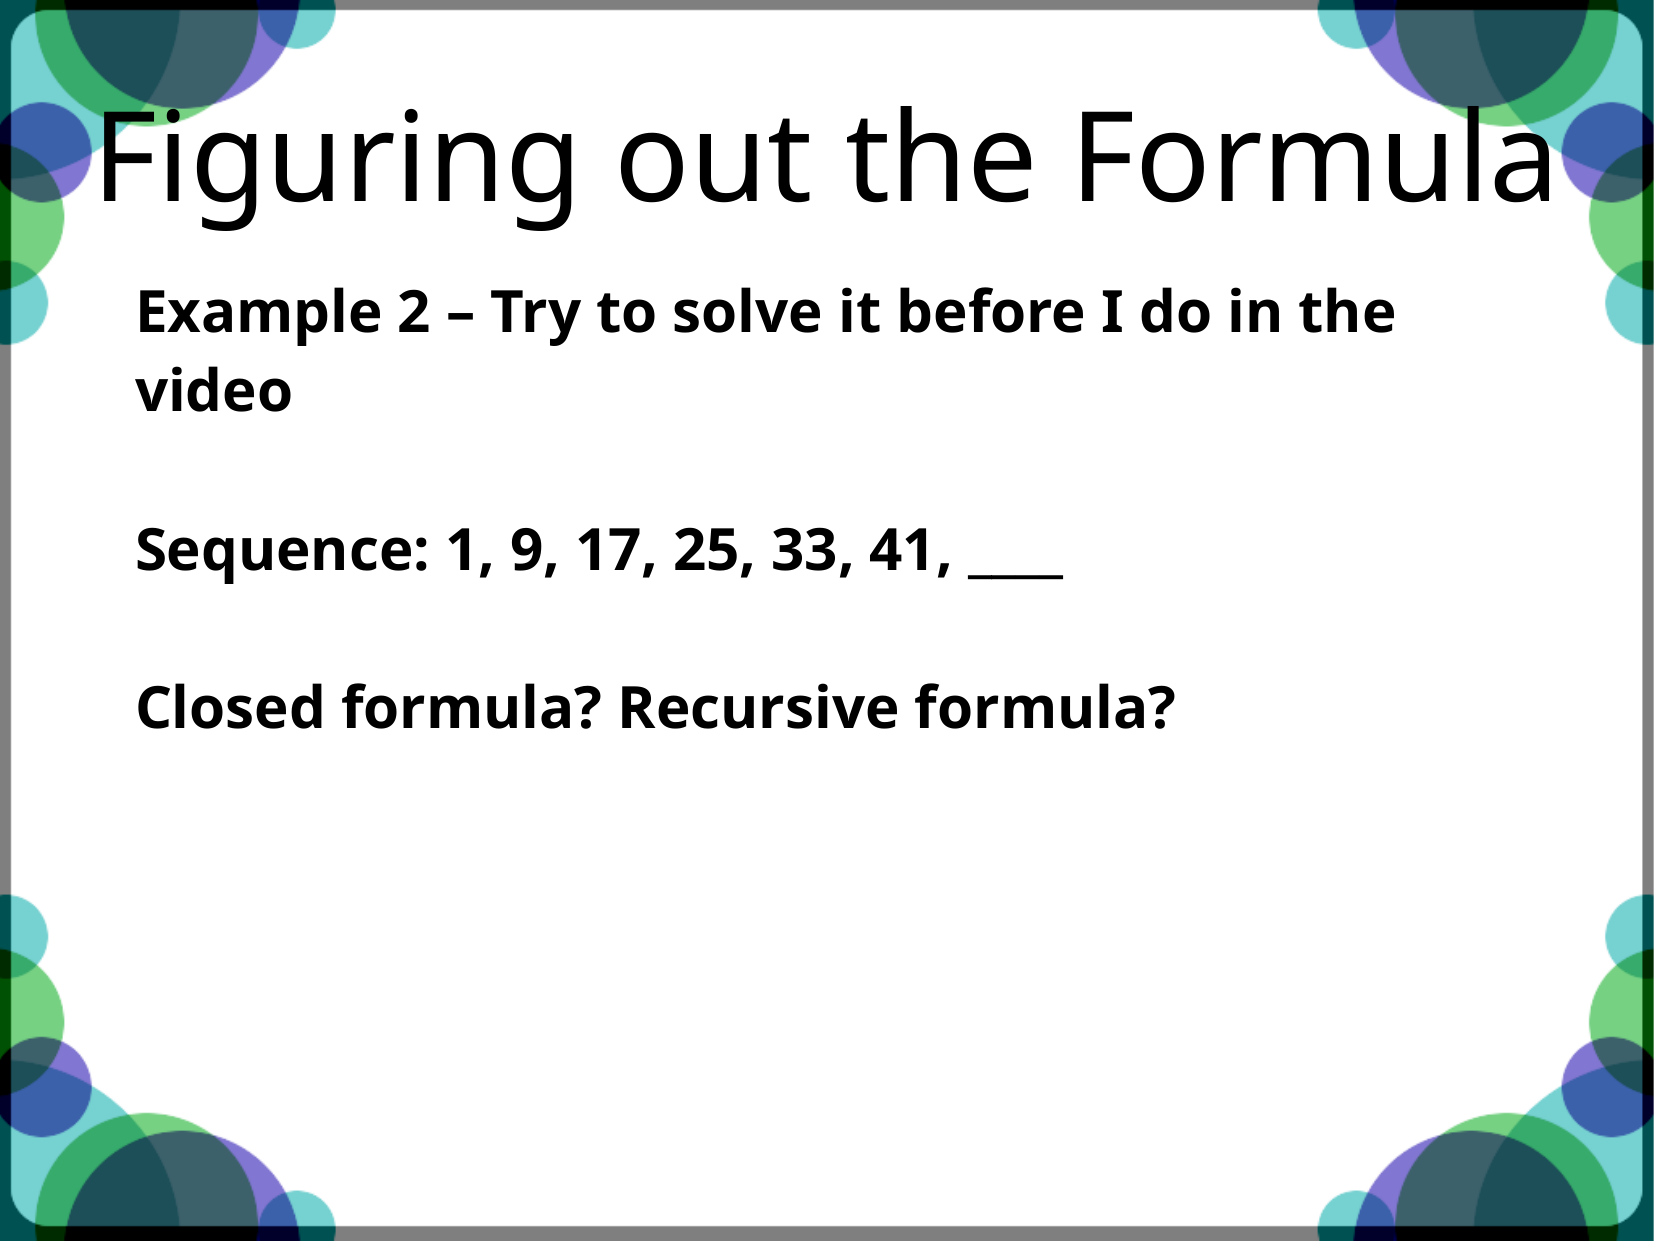

# Figuring out the Formula
Example 2 – Try to solve it before I do in the video
Sequence: 1, 9, 17, 25, 33, 41, ____
Closed formula? Recursive formula?